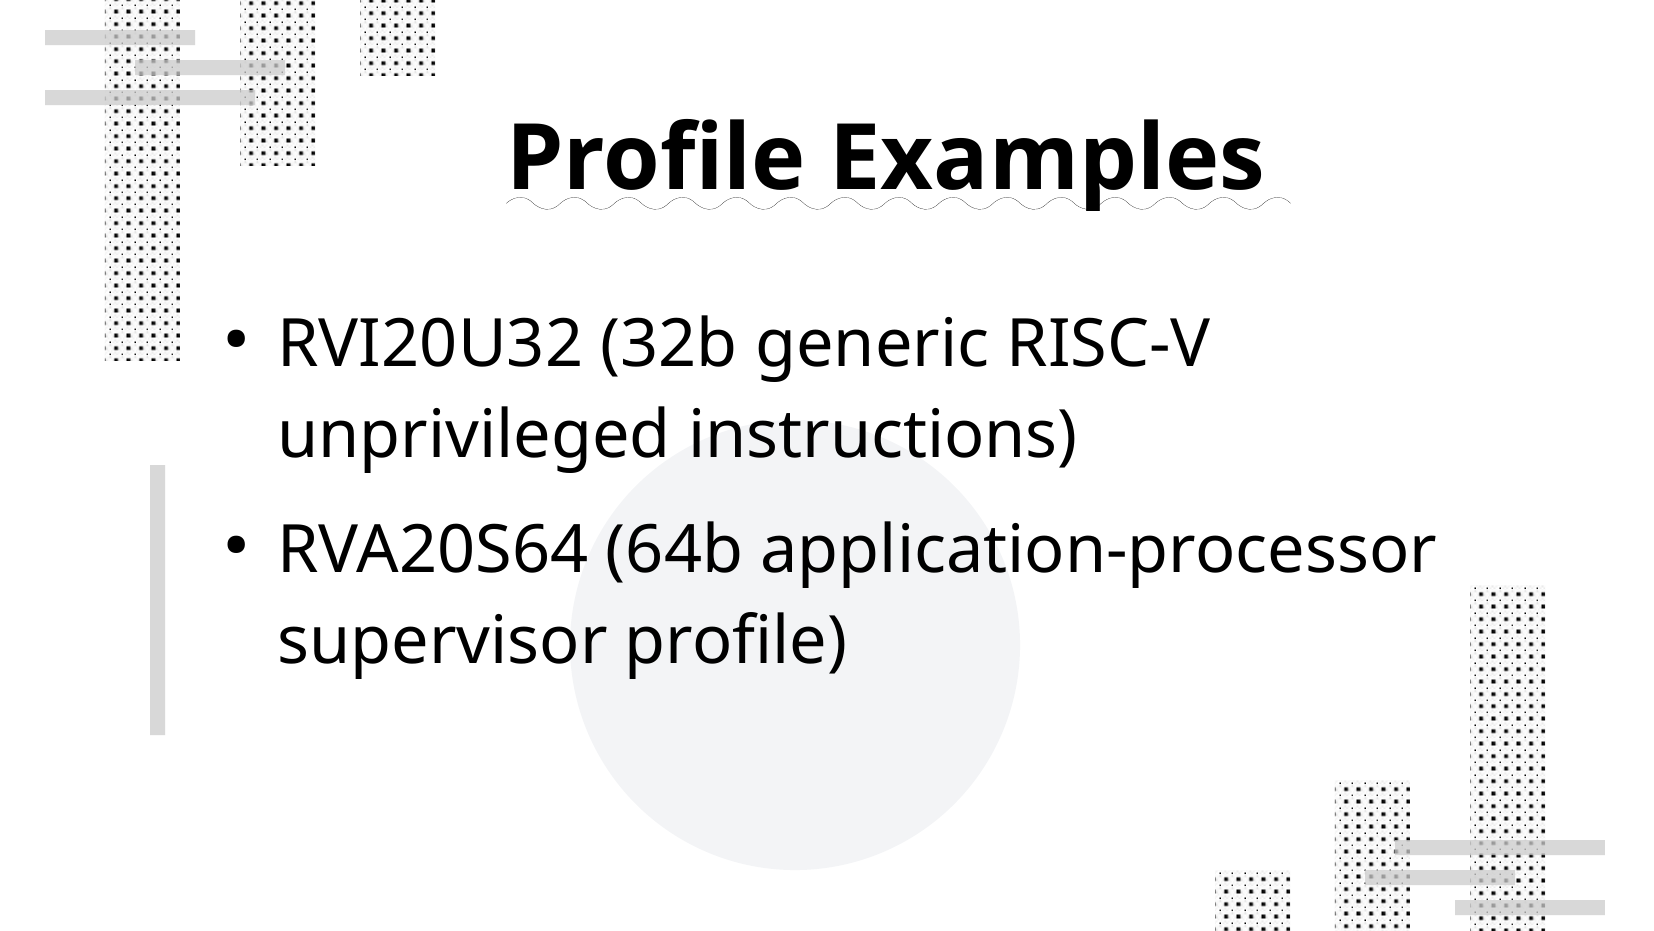

# Profile Examples
RVI20U32 (32b generic RISC-V unprivileged instructions)
RVA20S64 (64b application-processor supervisor profile)